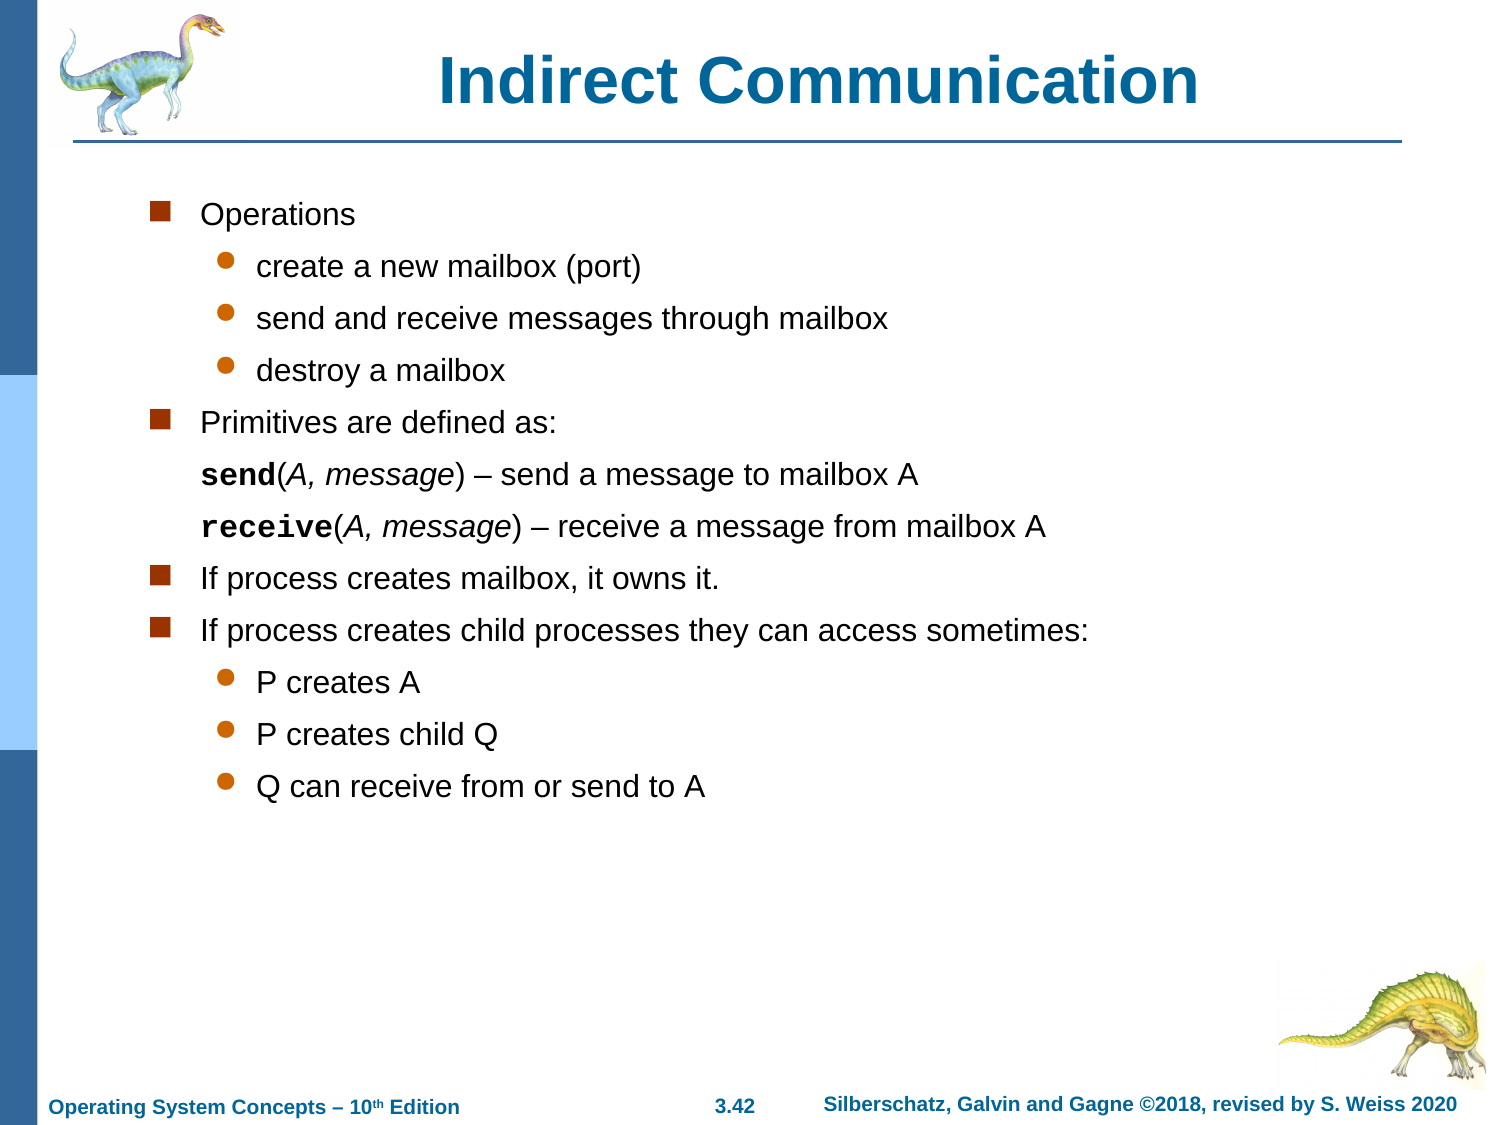

# Indirect Communication
Operations
create a new mailbox (port)
send and receive messages through mailbox
destroy a mailbox
Primitives are defined as:
	send(A, message) – send a message to mailbox A
	receive(A, message) – receive a message from mailbox A
If process creates mailbox, it owns it.
If process creates child processes they can access sometimes:
P creates A
P creates child Q
Q can receive from or send to A